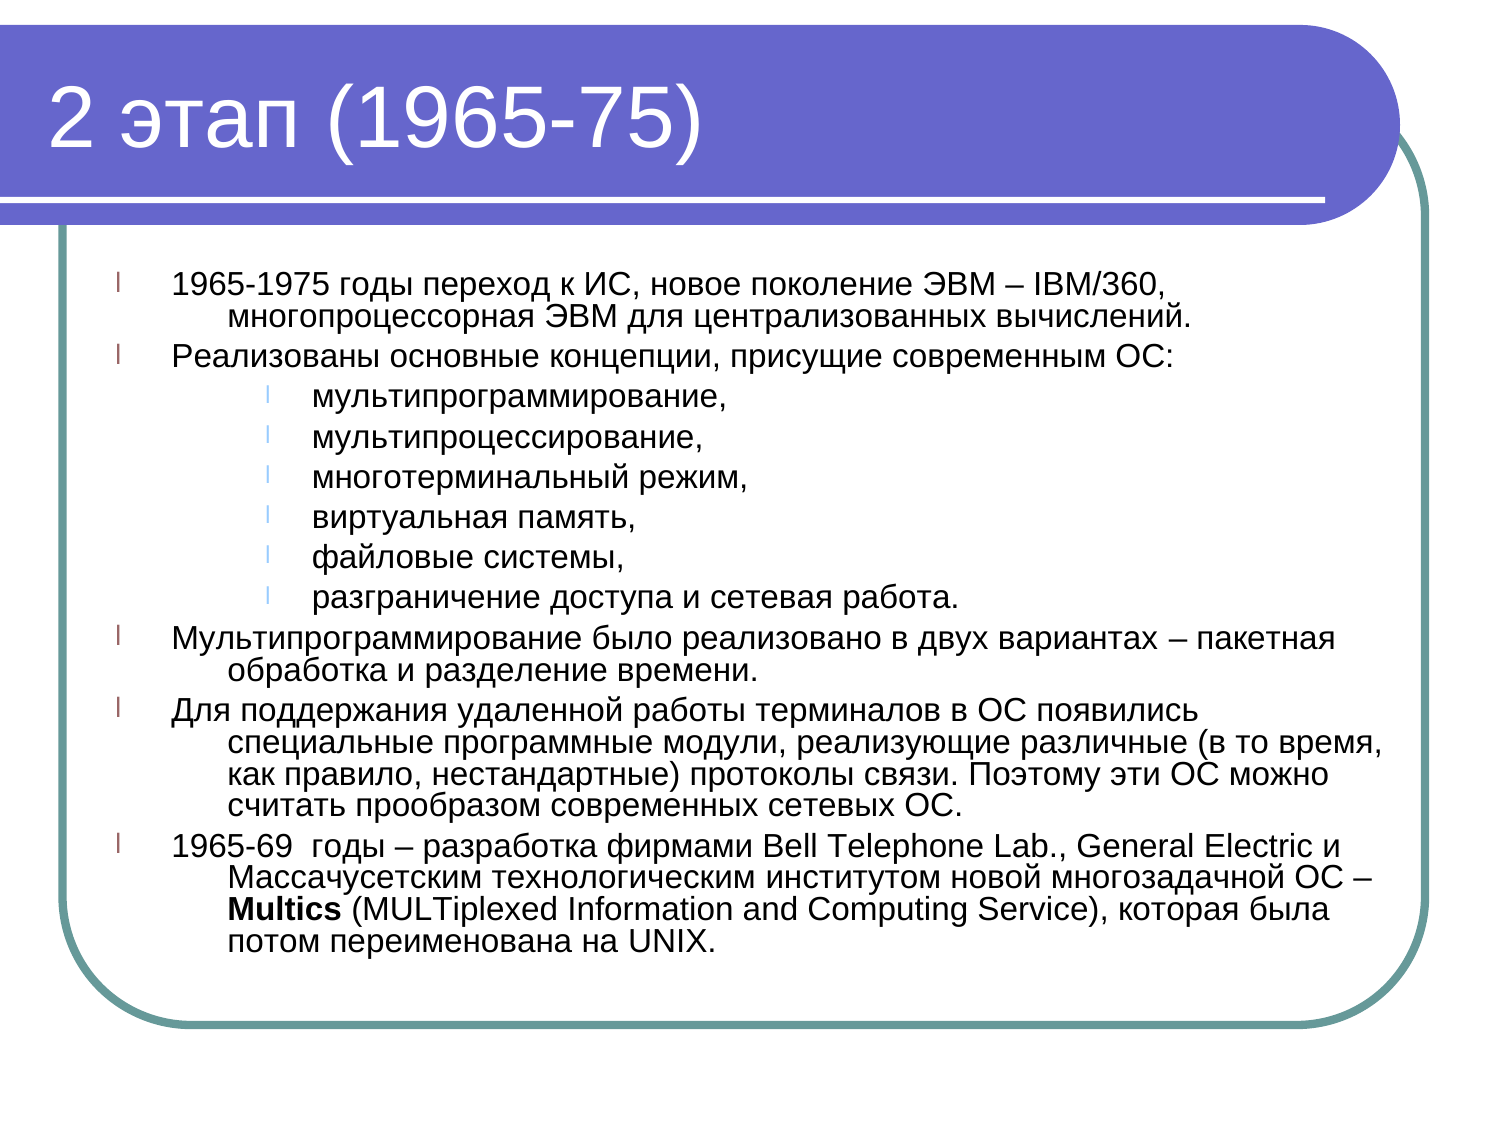

# 2 этап (1965-75)
1965-1975 годы переход к ИС, новое поколение ЭВМ – IBM/360, многопроцессорная ЭВМ для централизованных вычислений.
Реализованы основные концепции, присущие современным ОС:
мультипрограммирование,
мультипроцессирование,
многотерминальный режим,
виртуальная память,
файловые системы,
разграничение доступа и сетевая работа.
Мультипрограммирование было реализовано в двух вариантах – пакетная обработка и разделение времени.
Для поддержания удаленной работы терминалов в ОС появились специальные программные модули, реализующие различные (в то время, как правило, нестандартные) протоколы связи. Поэтому эти ОС можно считать прообразом современных сетевых ОС.
1965-69 годы – разработка фирмами Bell Telephone Lab., General Electric и Массачусетским технологическим институтом новой многозадачной ОС – Multics (MULTiplexed Information and Computing Service), которая была потом переименована на UNIX.